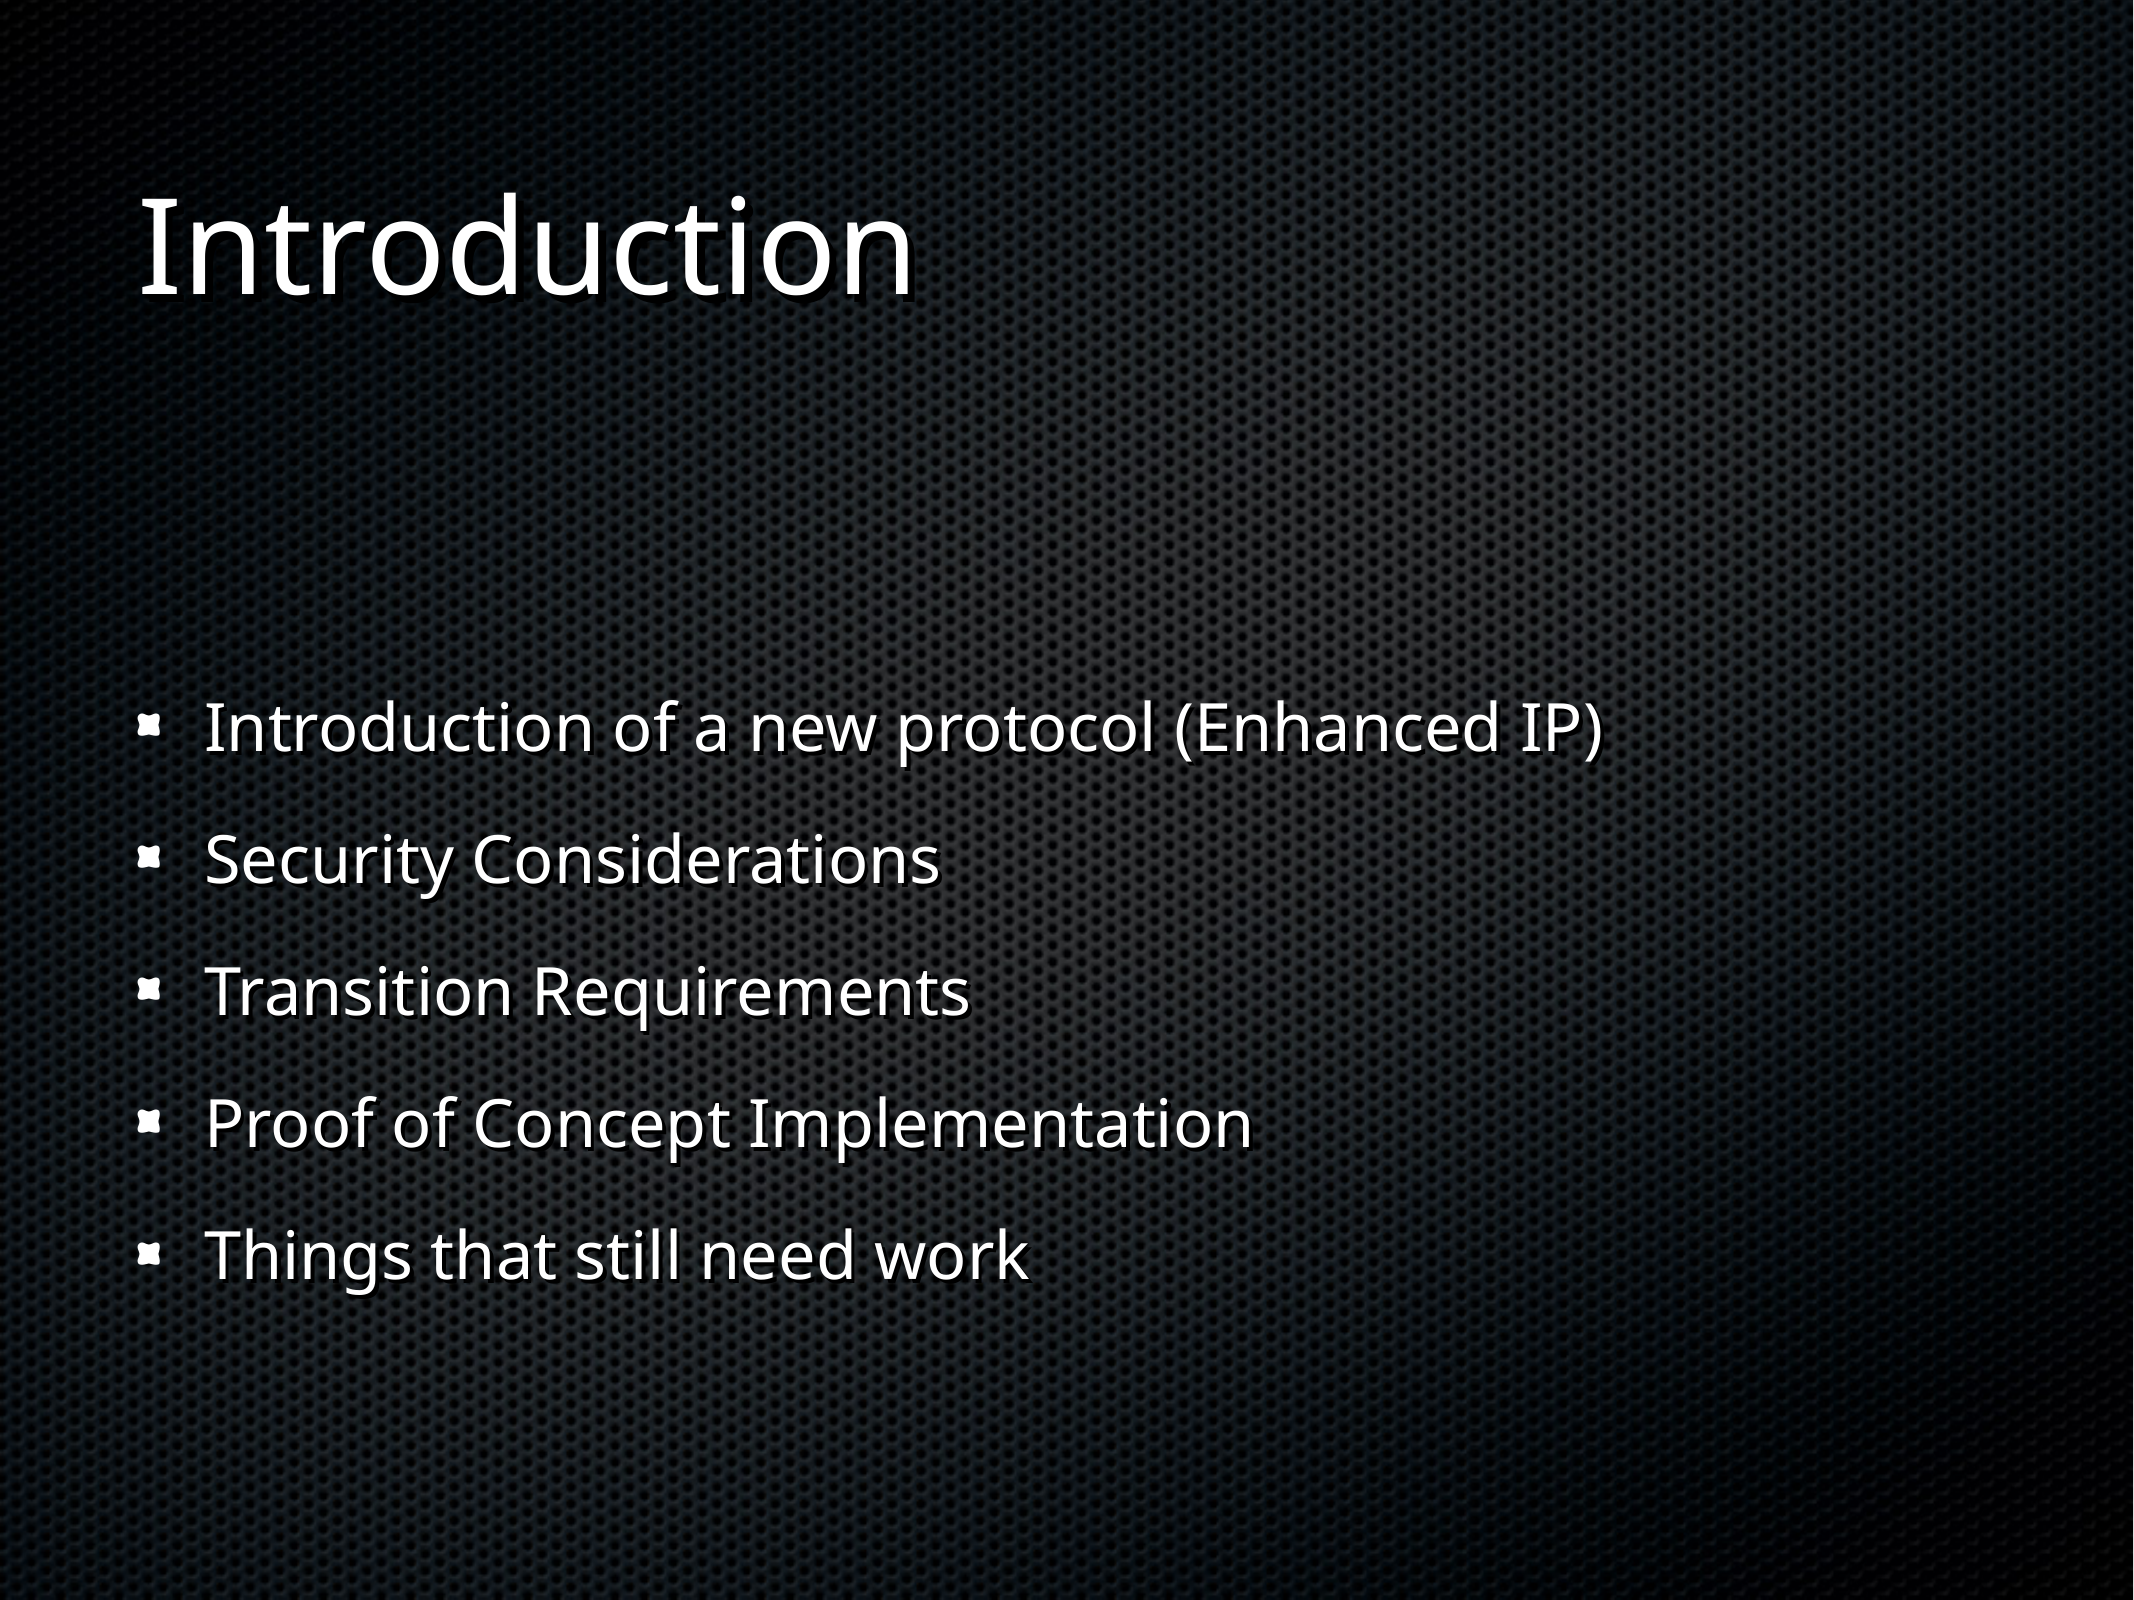

# Introduction
Introduction of a new protocol (Enhanced IP)
Security Considerations
Transition Requirements
Proof of Concept Implementation
Things that still need work